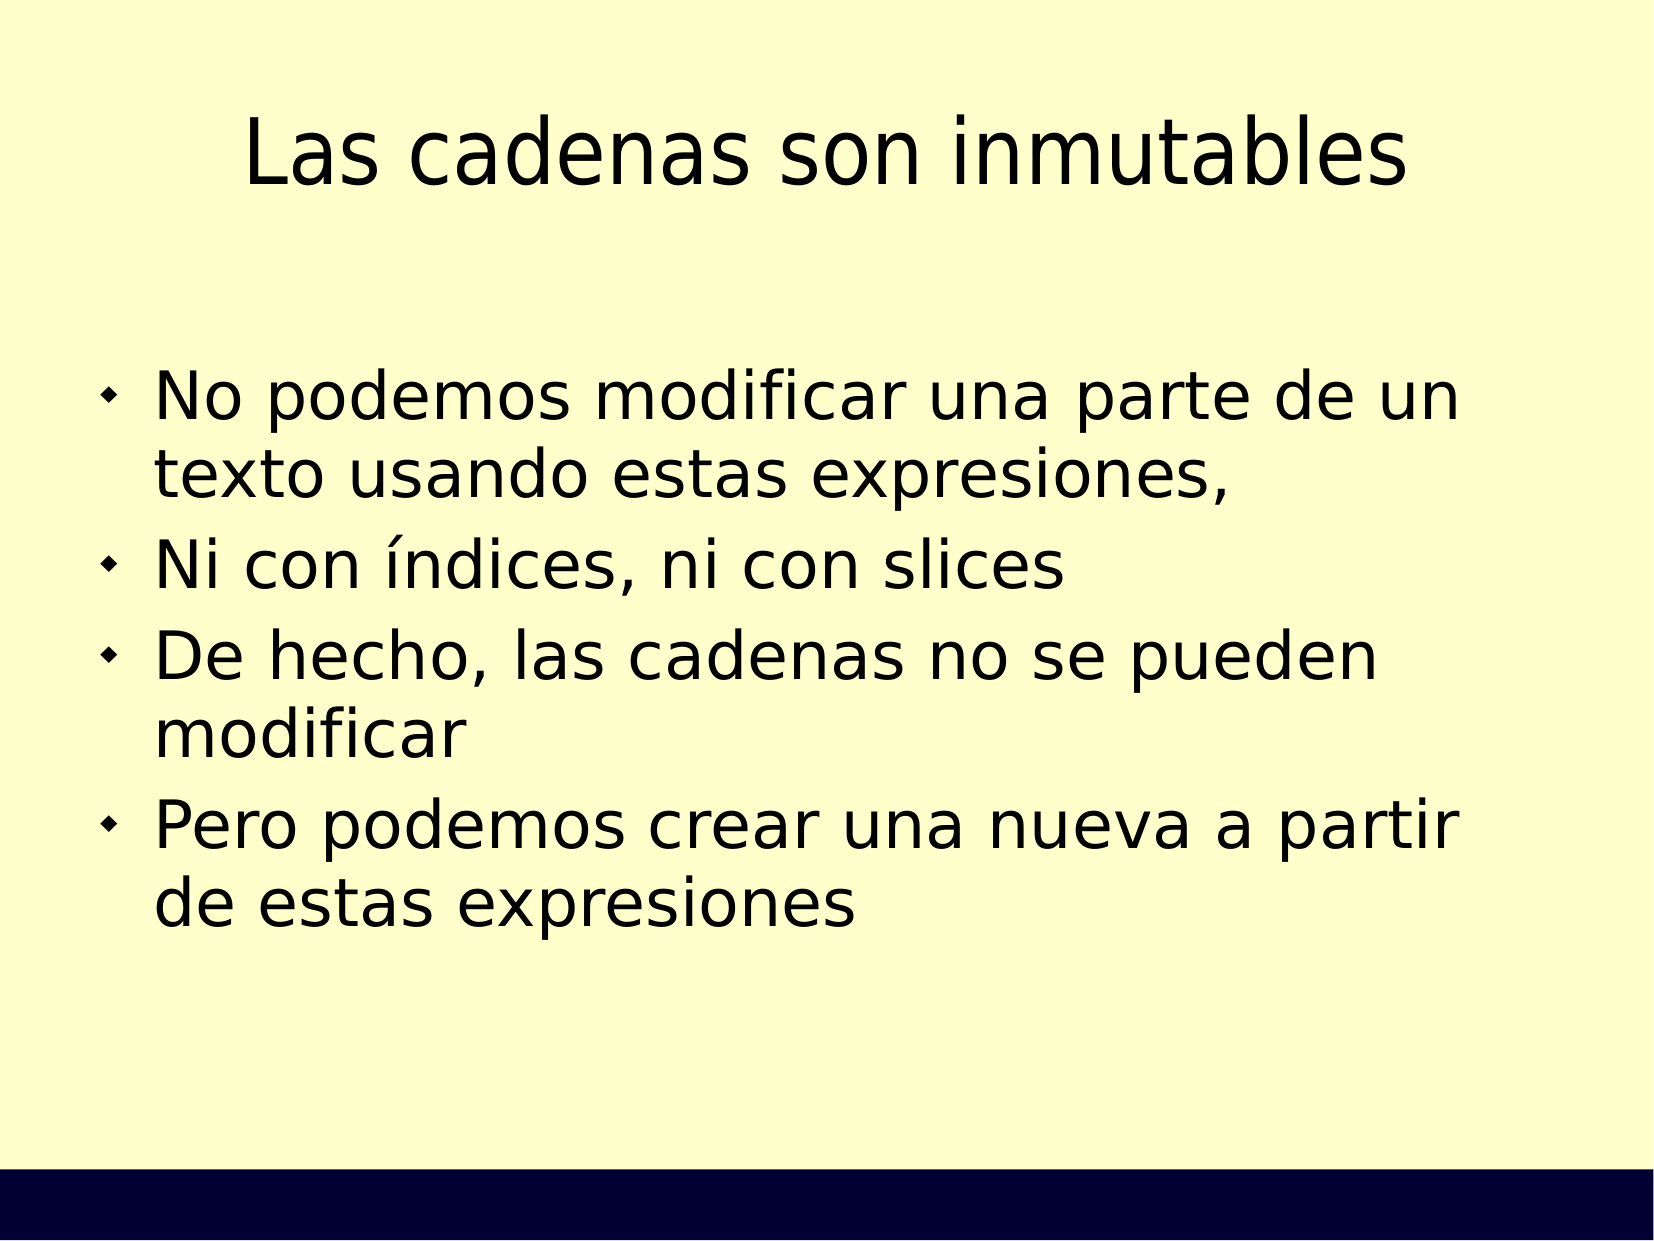

# Las cadenas son inmutables
No podemos modificar una parte de un texto usando estas expresiones,
Ni con índices, ni con slices
De hecho, las cadenas no se pueden modificar
Pero podemos crear una nueva a partir de estas expresiones